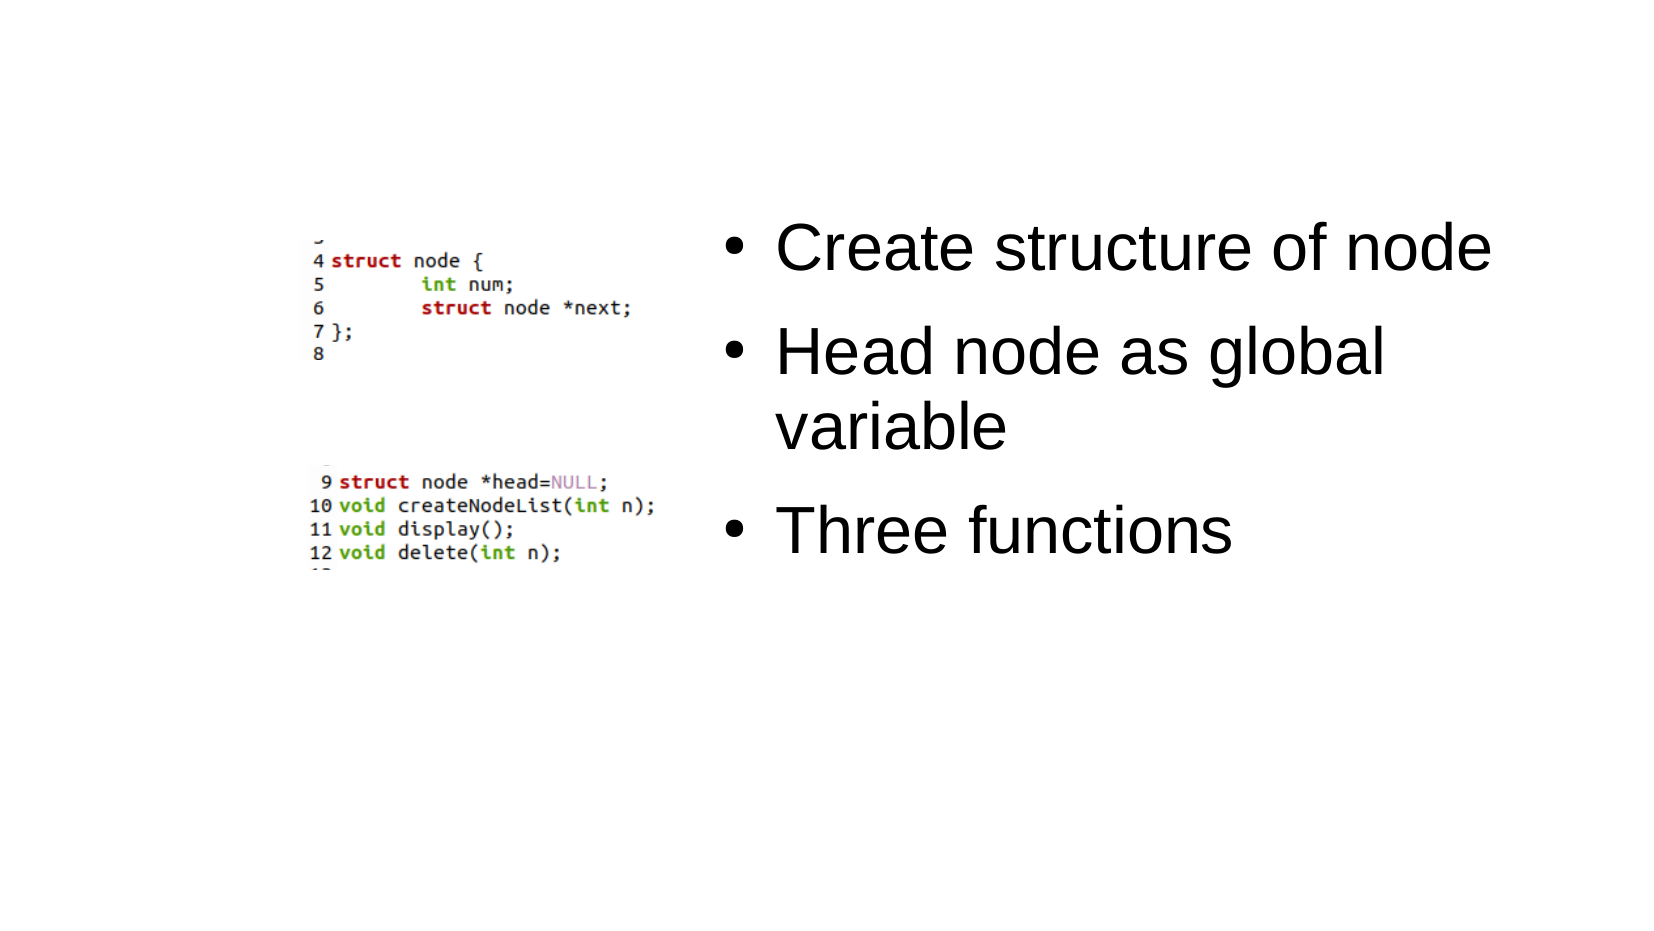

# Create structure of node
Head node as global variable
Three functions